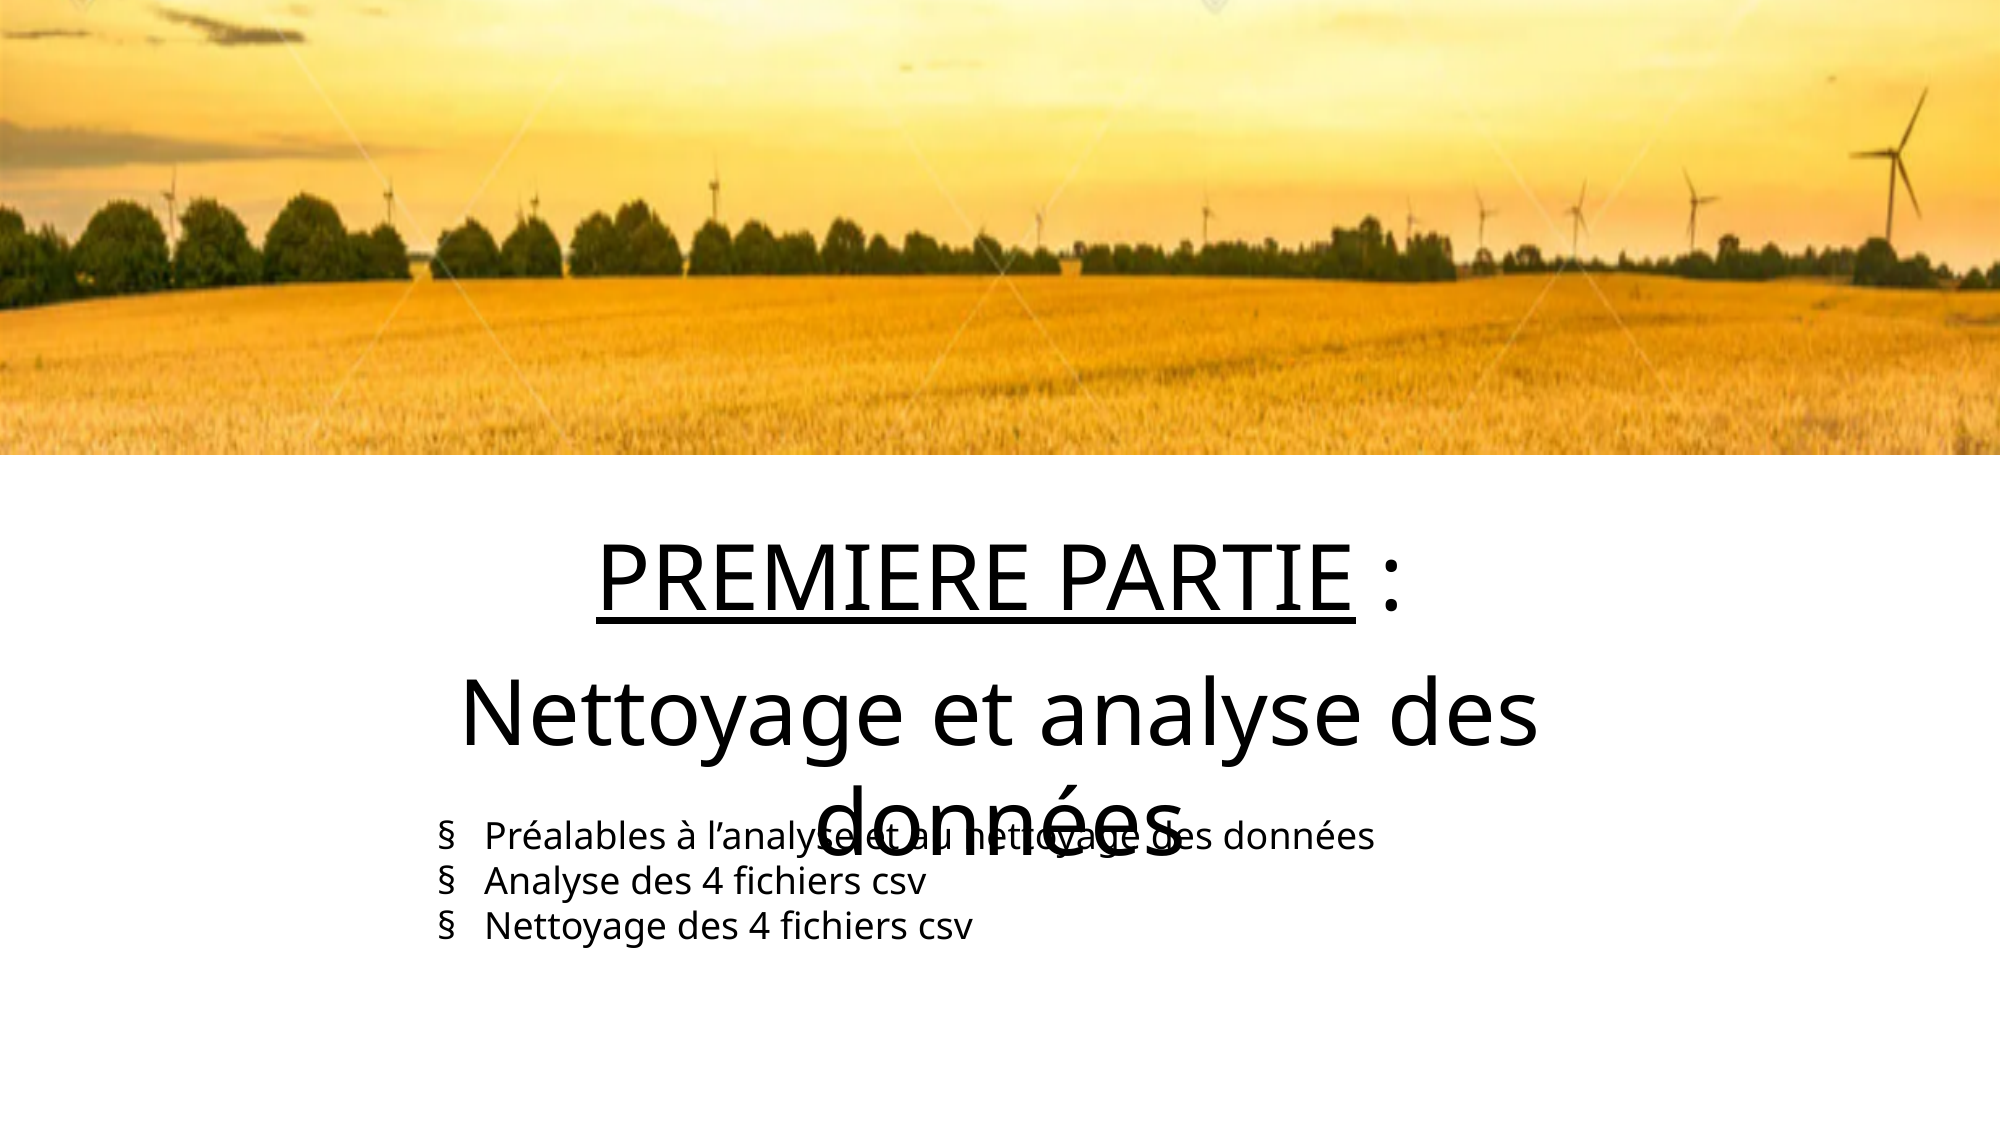

PREMIERE PARTIE :
Nettoyage et analyse des données
Préalables à l’analyse et au nettoyage des données
Analyse des 4 fichiers csv
Nettoyage des 4 fichiers csv